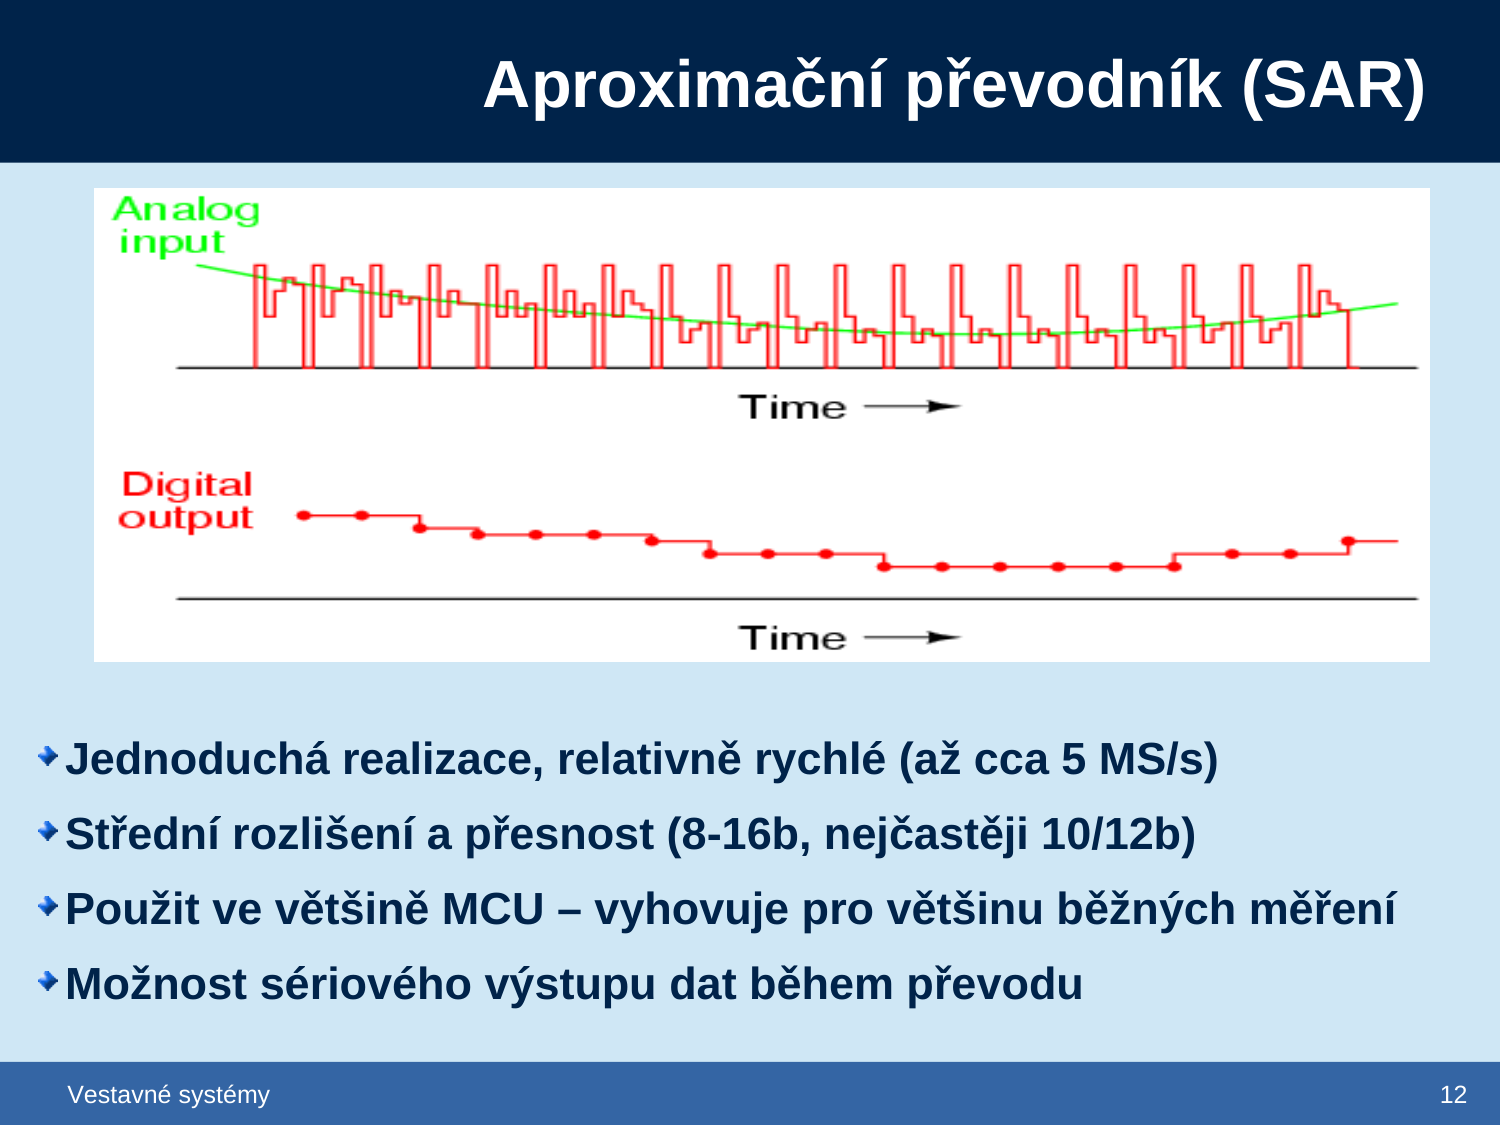

# Aproximační převodník (SAR)
Jednoduchá realizace, relativně rychlé (až cca 5 MS/s)
Střední rozlišení a přesnost (8-16b, nejčastěji 10/12b)
Použit ve většině MCU – vyhovuje pro většinu běžných měření
Možnost sériového výstupu dat během převodu